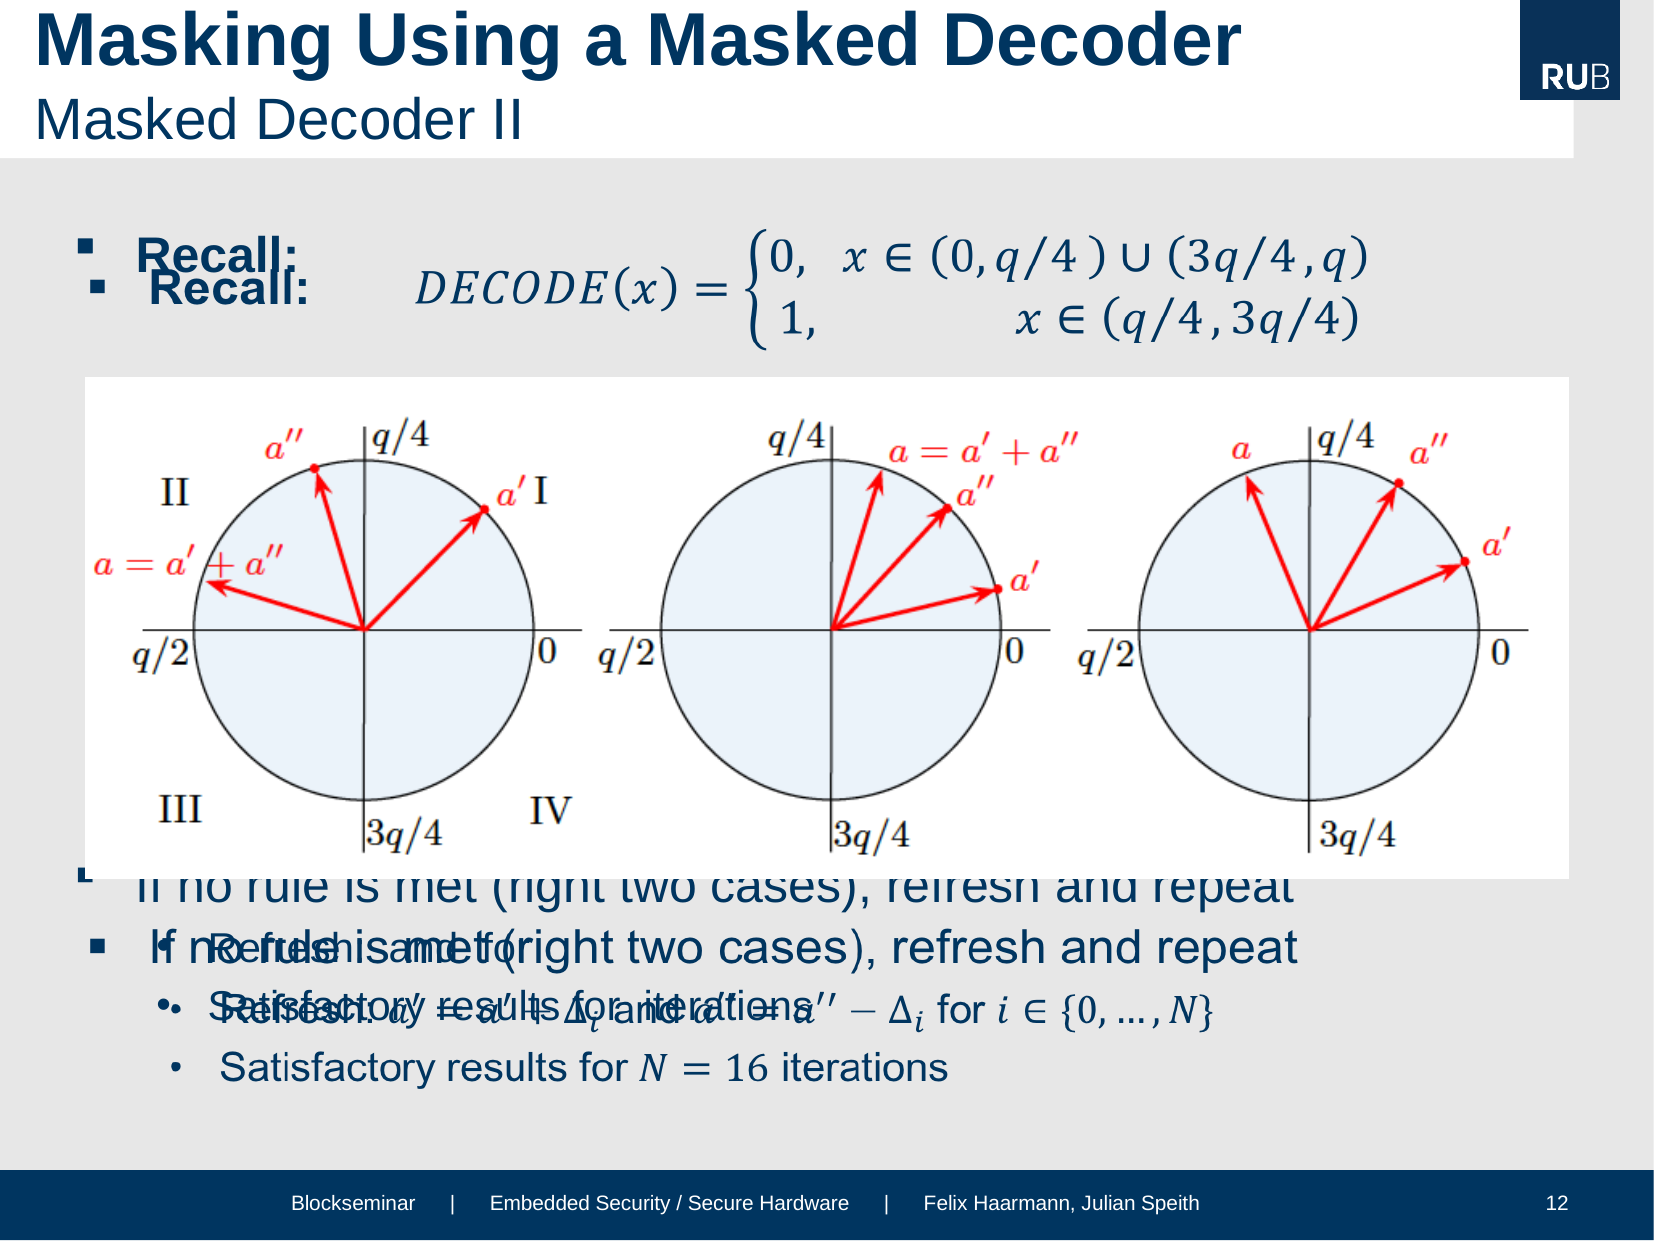

Masking Using a Masked Decoder
Masked Decoder II
# Recall:
If no rule is met (right two cases), refresh and repeat
Refresh: and for
Satisfactory results for iterations